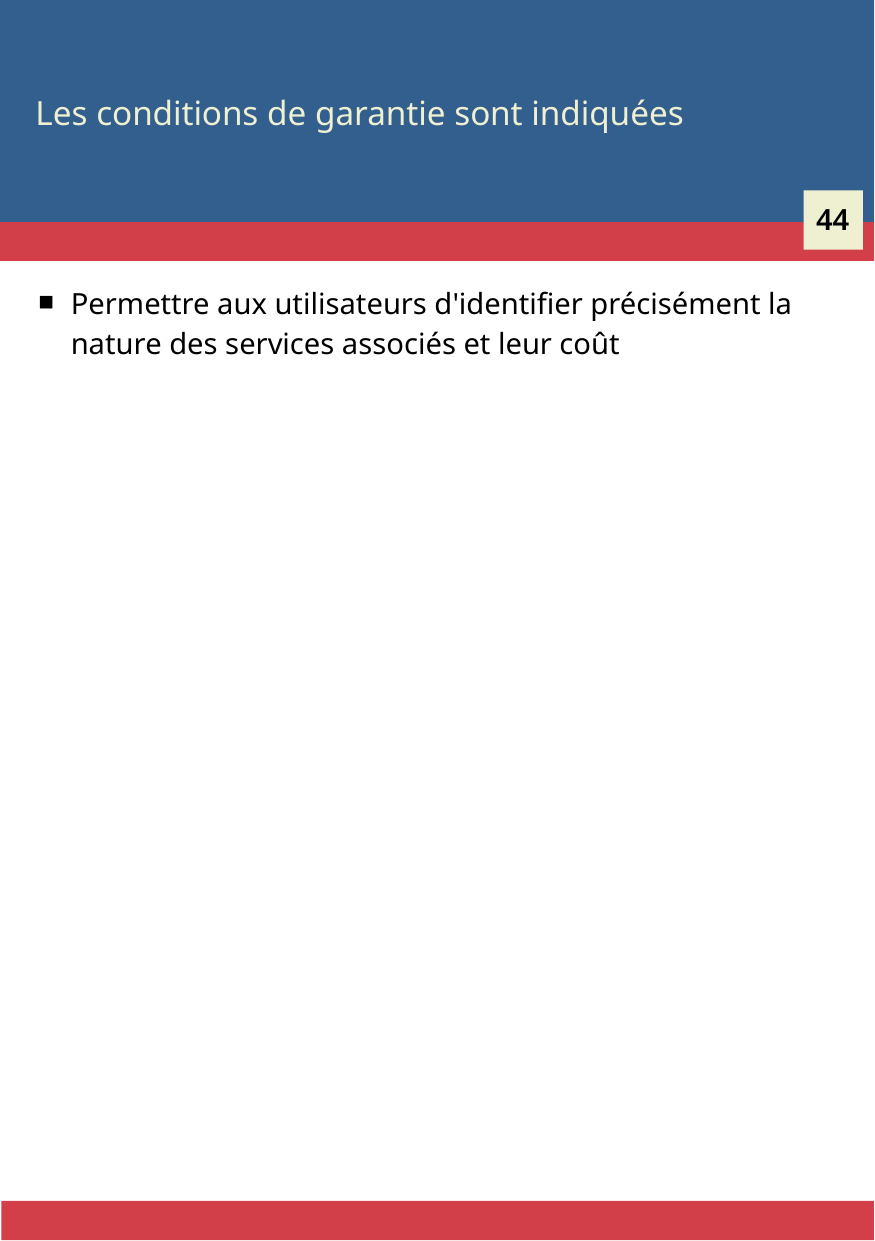

# Les conditions de garantie sont indiquées
44
Permettre aux utilisateurs d'identifier précisément la nature des services associés et leur coût